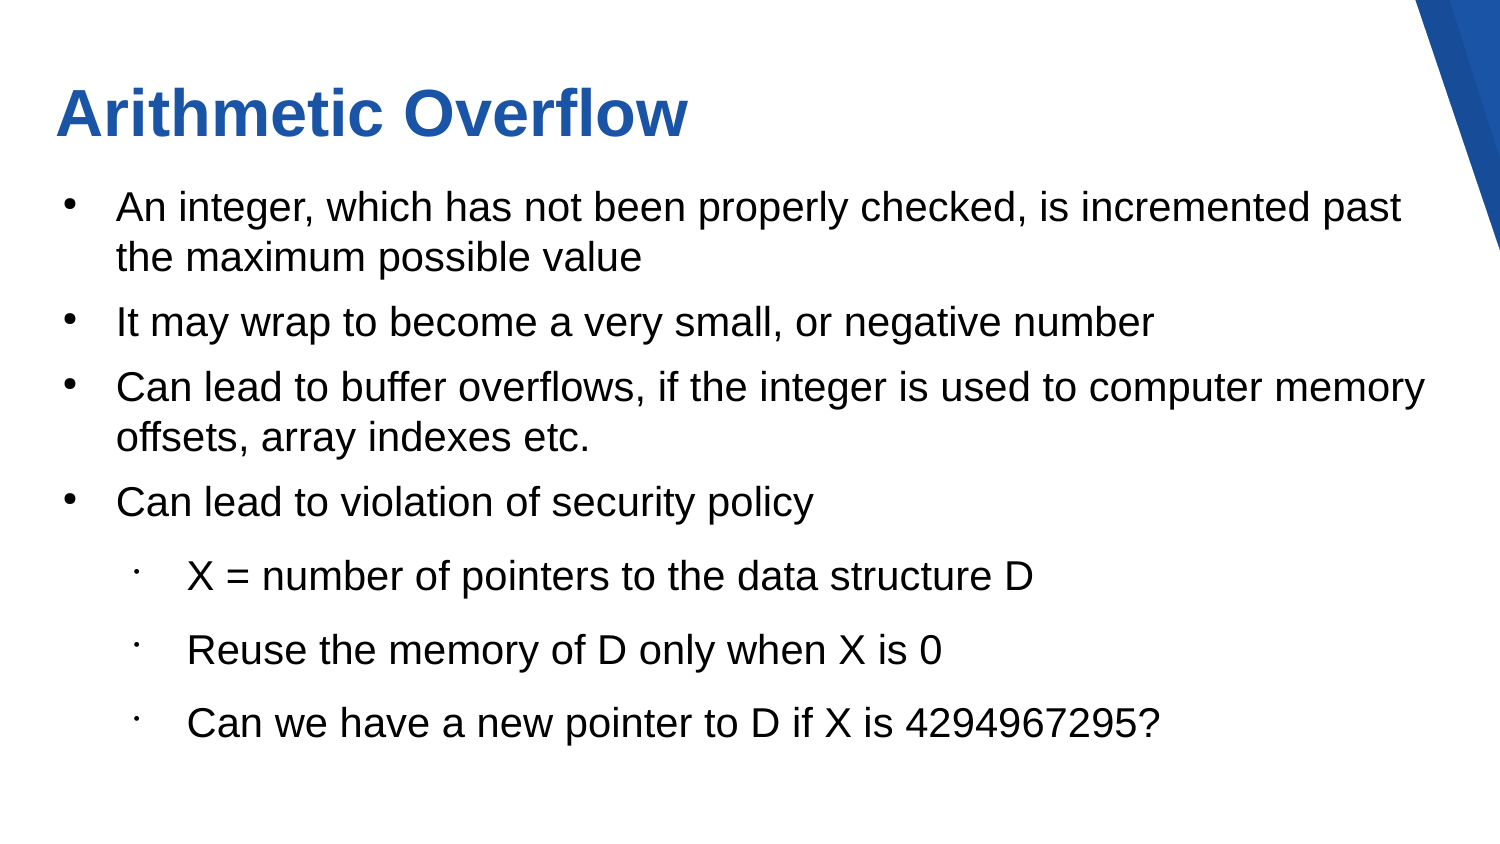

Arithmetic Overflow
# An integer, which has not been properly checked, is incremented past the maximum possible value
It may wrap to become a very small, or negative number
Can lead to buffer overflows, if the integer is used to computer memory offsets, array indexes etc.
Can lead to violation of security policy
X = number of pointers to the data structure D
Reuse the memory of D only when X is 0
Can we have a new pointer to D if X is 4294967295?